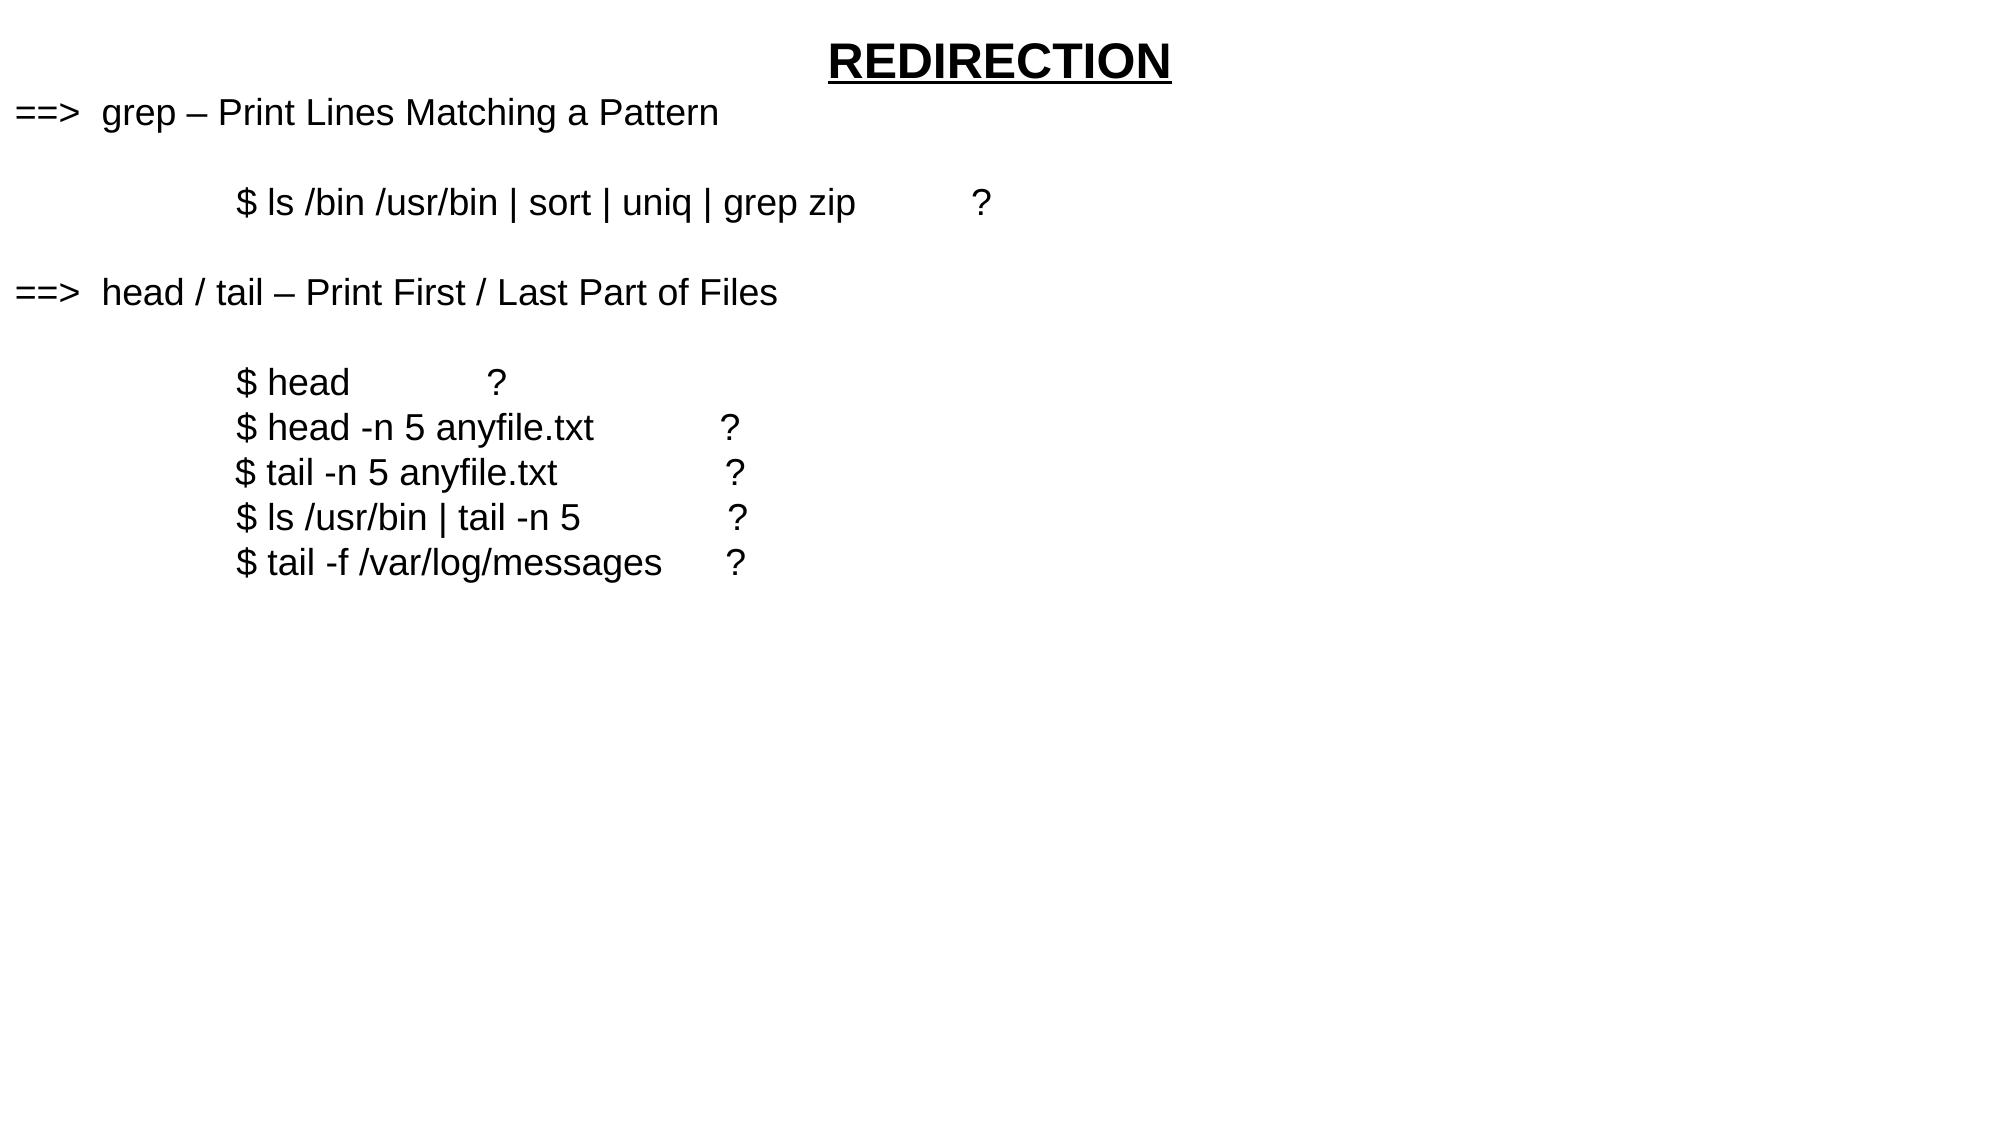

REDIRECTION
==> grep – Print Lines Matching a Pattern
			$ ls /bin /usr/bin | sort | uniq | grep zip ?
==> head / tail – Print First / Last Part of Files
			$ head ?
			$ head -n 5 anyfile.txt ?
 $ tail -n 5 anyfile.txt ?
			$ ls /usr/bin | tail -n 5 ?
			$ tail -f /var/log/messages ?